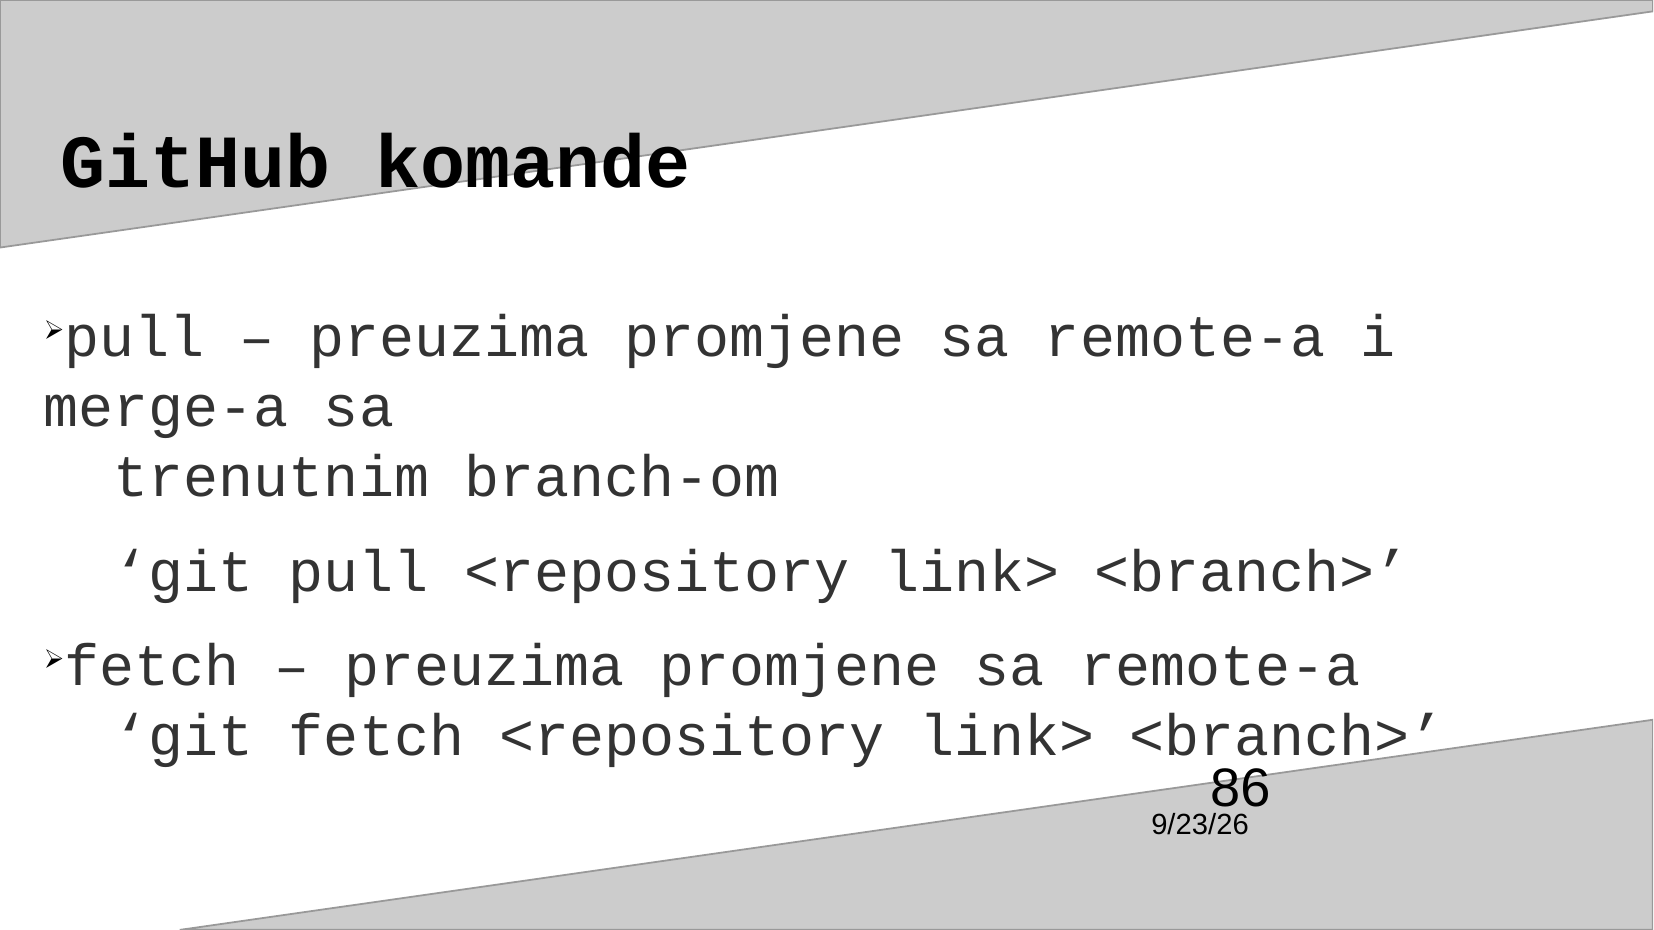

GitHub komande
# pull – preuzima promjene sa remote-a i merge-a sa trenutnim branch-om
 ‘git pull <repository link> <branch>’
fetch – preuzima promjene sa remote-a
 ‘git fetch <repository link> <branch>’